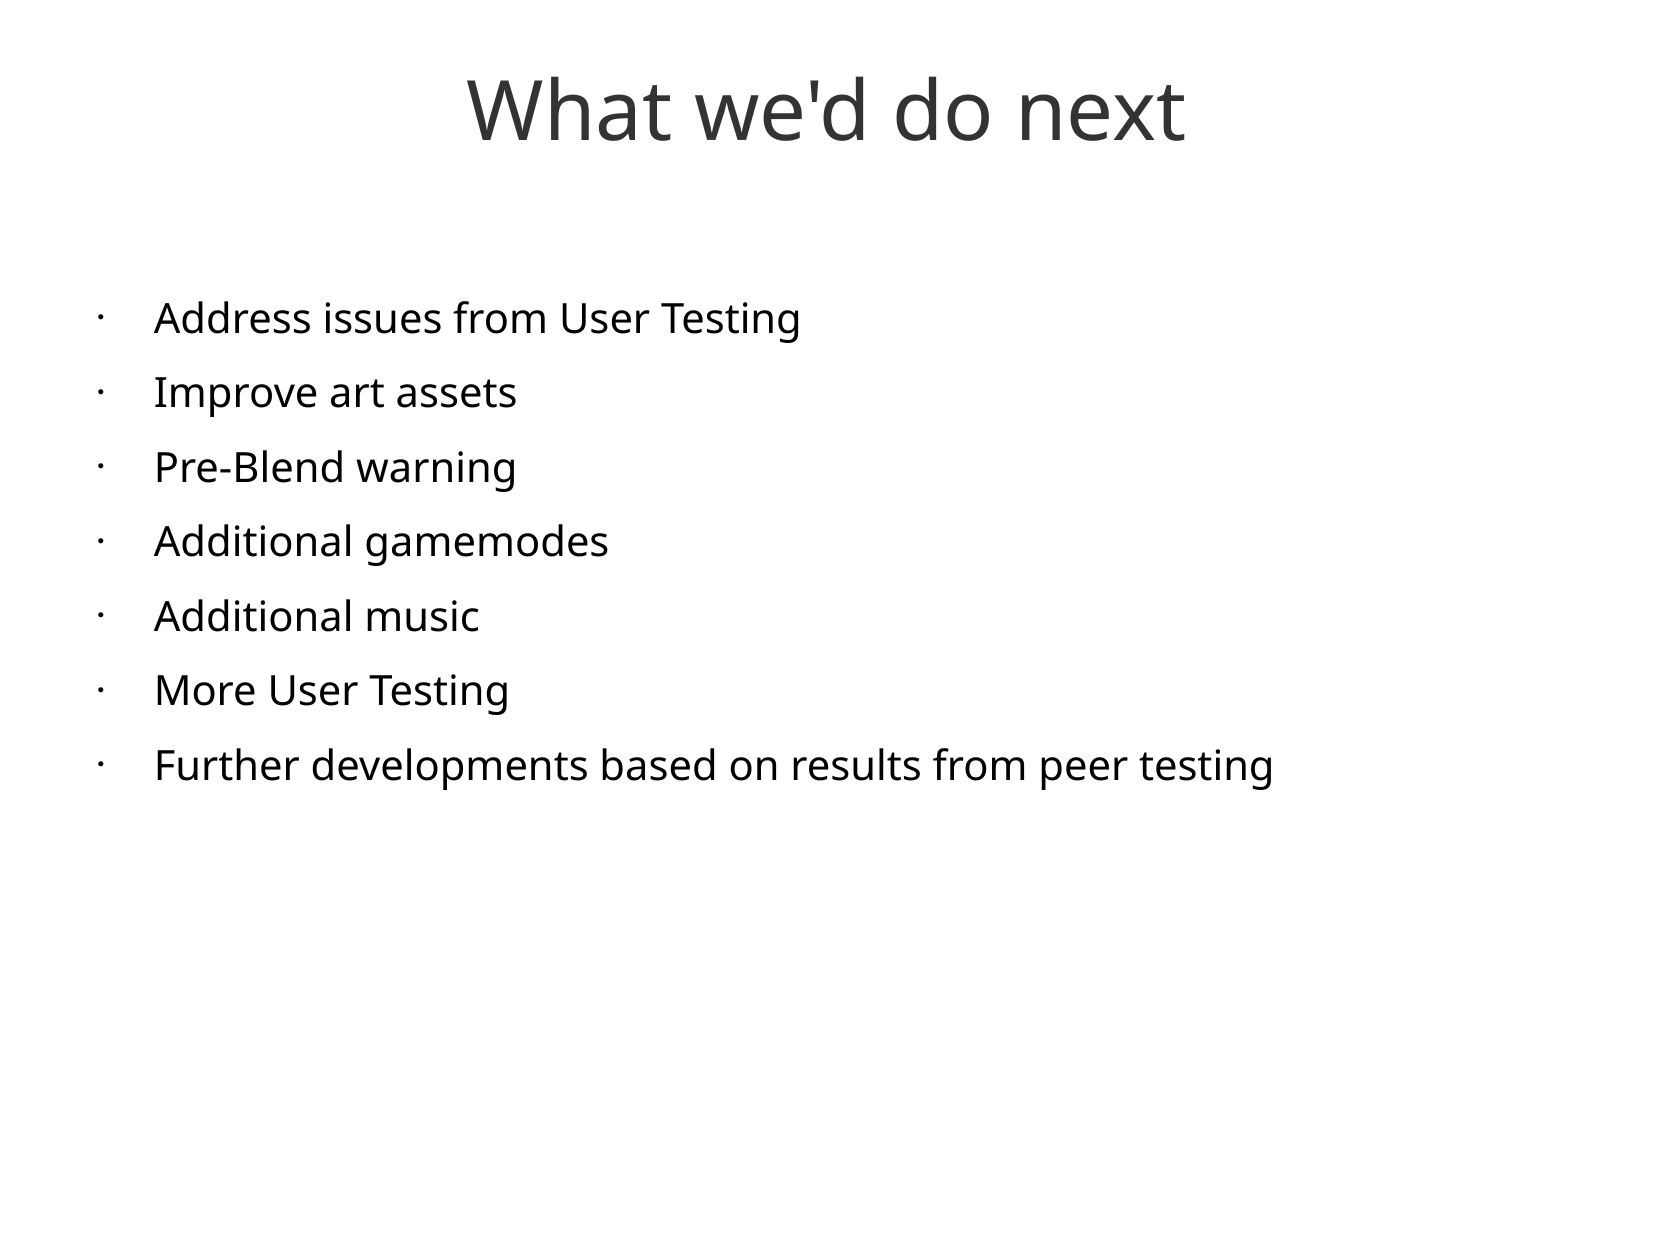

# What we'd do next
Address issues from User Testing
Improve art assets
Pre-Blend warning
Additional gamemodes
Additional music
More User Testing
Further developments based on results from peer testing